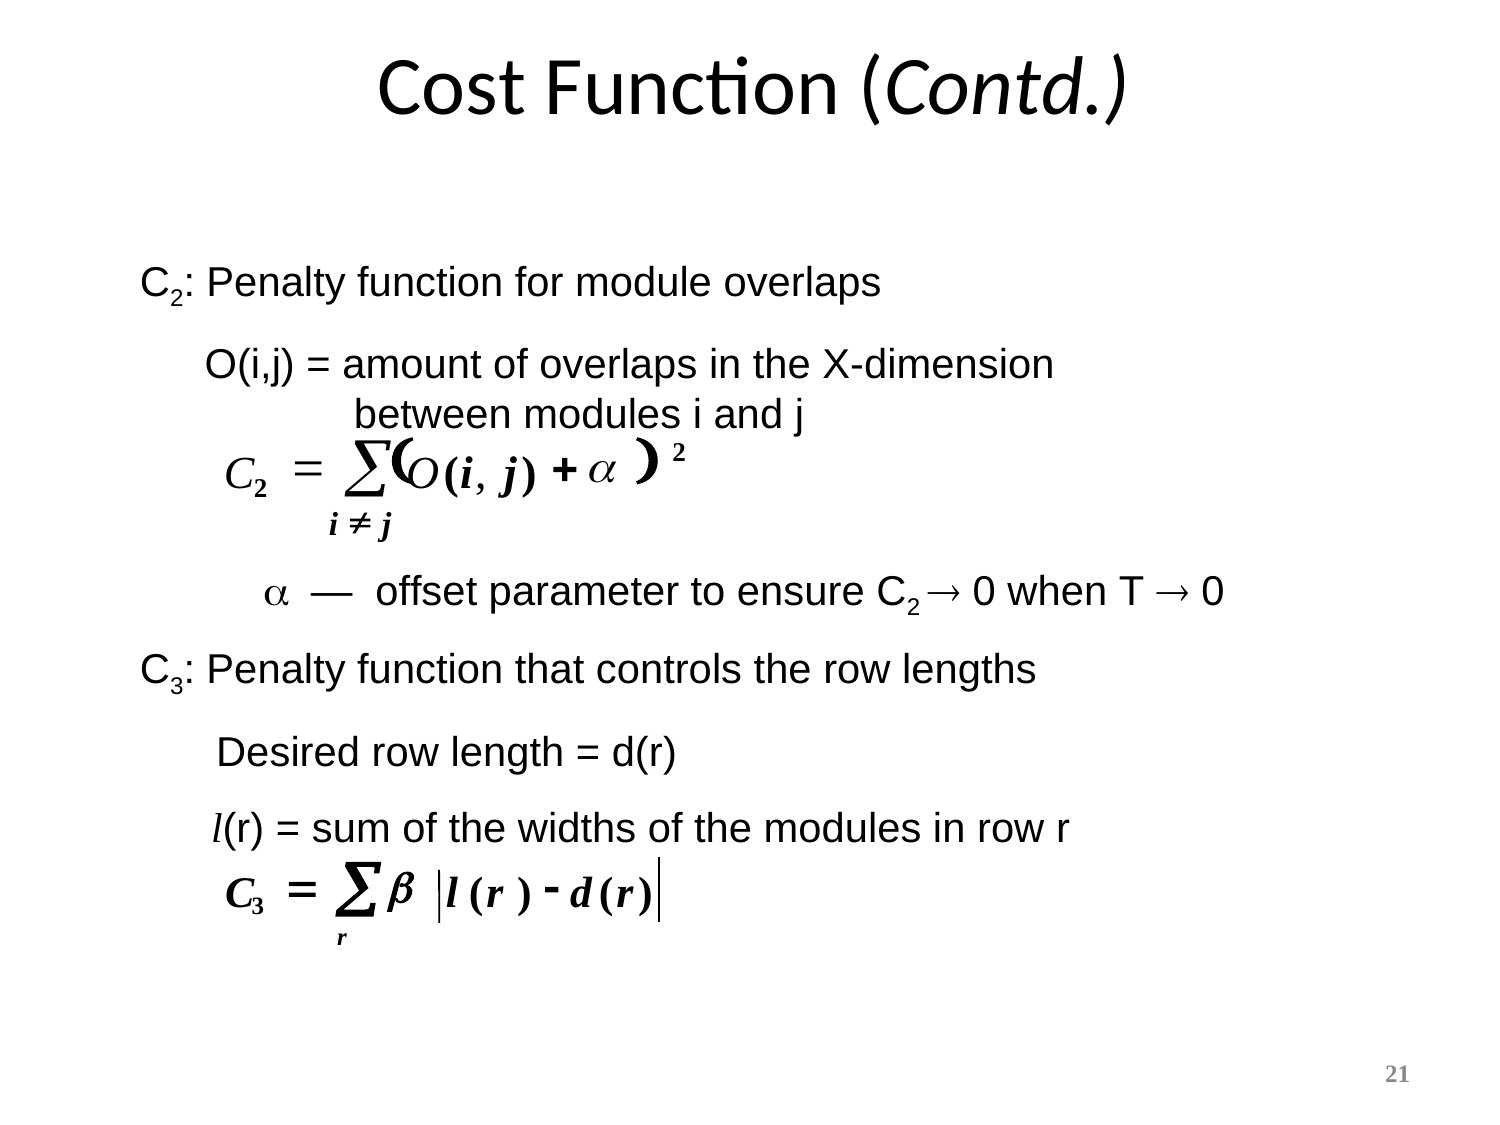

# Cost Function (Contd.)
C2: Penalty function for module overlaps
 O(i,j) = amount of overlaps in the X-dimension
 between modules i and j
— offset parameter to ensure C2  0 when T  0



2



C
O
(
i
,
j
)
2

i
j
C3: Penalty function that controls the row lengths
 Desired row length = d(r)
 l(r) = sum of the widths of the modules in row r




C
l
(
r
)
d
(
r
)
3
r